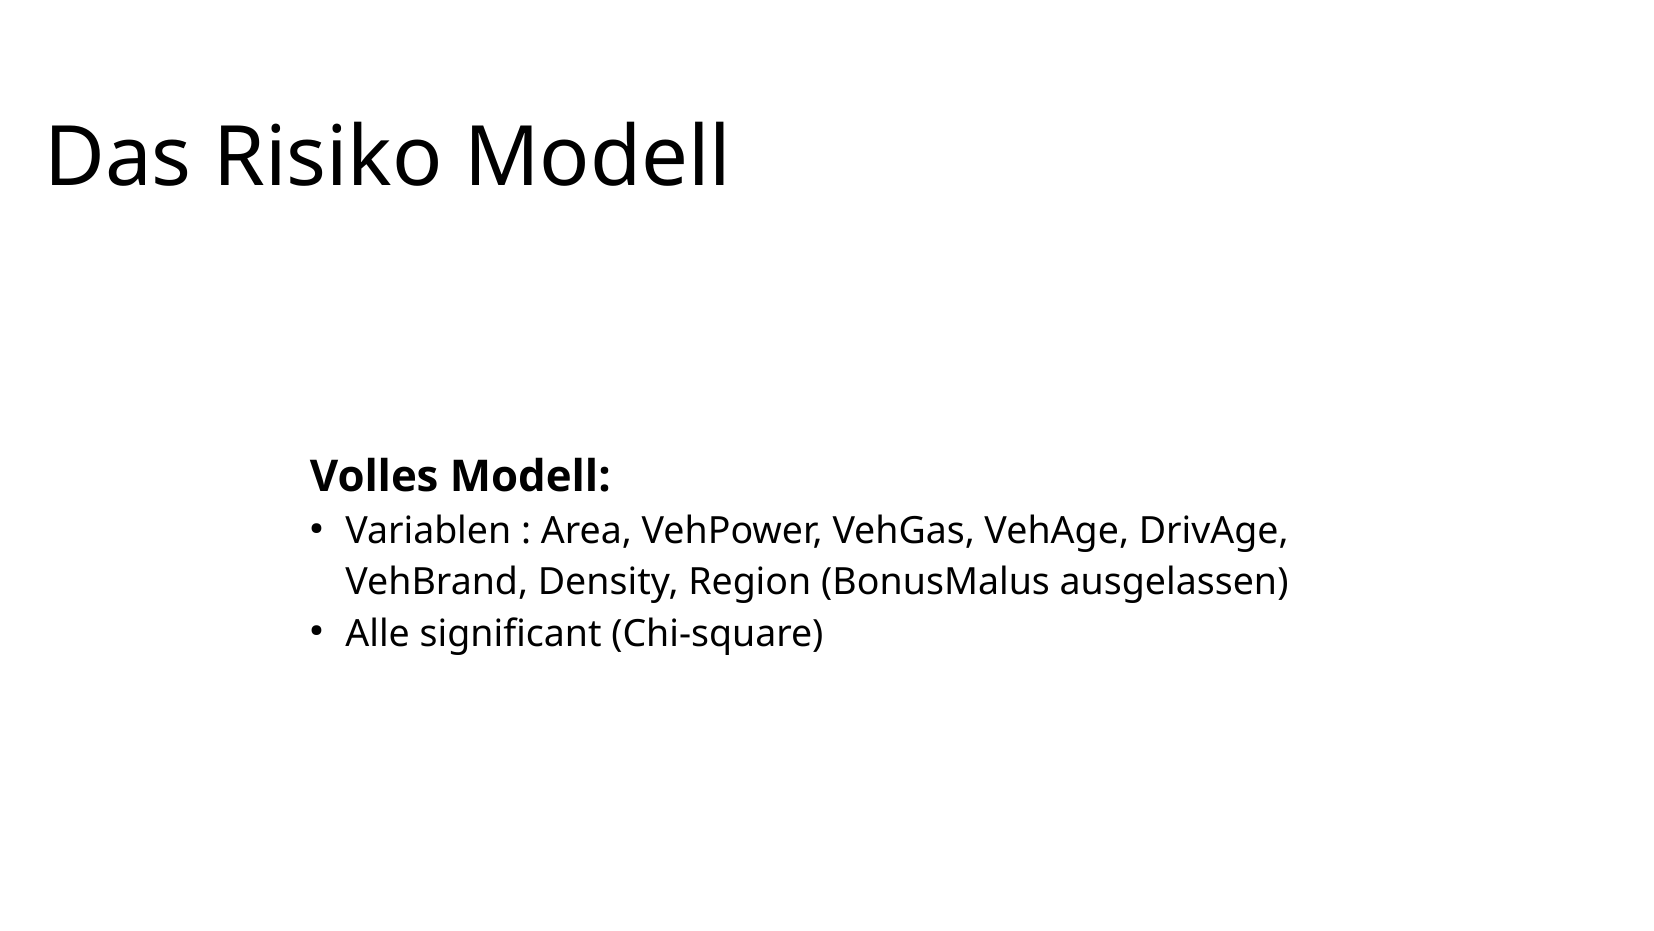

Das Risiko Modell
Volles Modell:
Variablen : Area, VehPower, VehGas, VehAge, DrivAge, VehBrand, Density, Region (BonusMalus ausgelassen)
Alle significant (Chi-square)